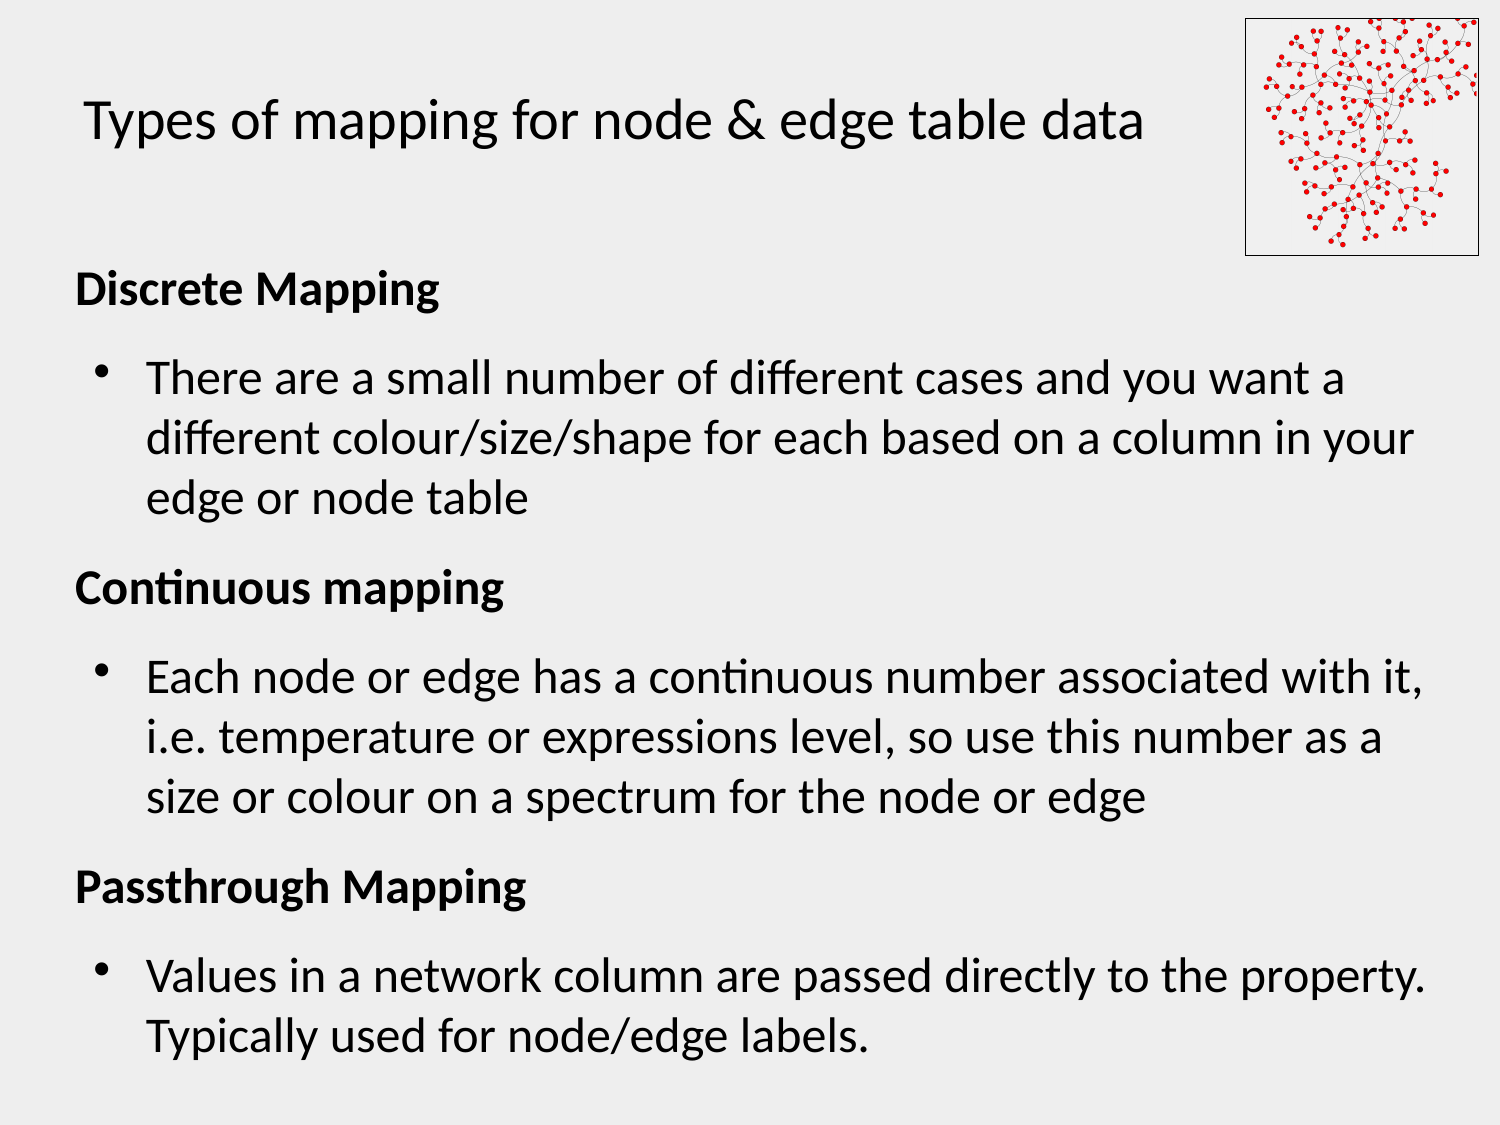

Types of mapping for node & edge table data
Discrete Mapping
There are a small number of different cases and you want a different colour/size/shape for each based on a column in your edge or node table
Continuous mapping
Each node or edge has a continuous number associated with it, i.e. temperature or expressions level, so use this number as a size or colour on a spectrum for the node or edge
Passthrough Mapping
Values in a network column are passed directly to the property. Typically used for node/edge labels.